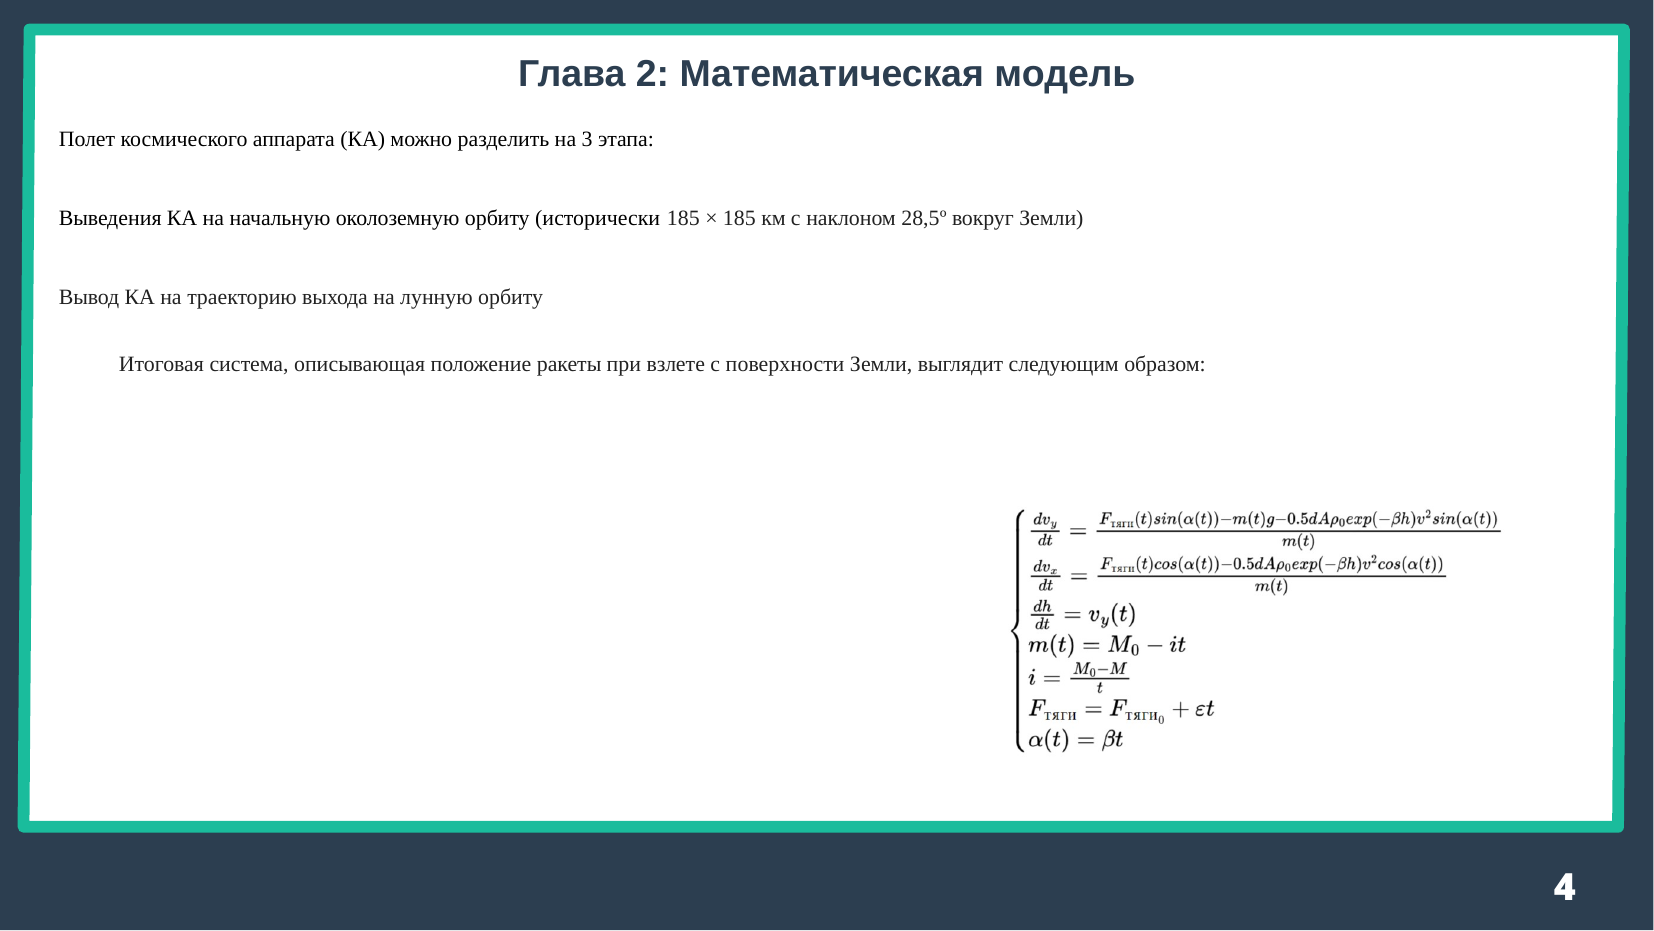

# Глава 2: Математическая модель
Полет космического аппарата (КА) можно разделить на 3 этапа:
Выведения КА на начальную околоземную орбиту (исторически 185 × 185 км с наклоном 28,5º вокруг Земли)
Вывод КА на траекторию выхода на лунную орбиту
				Итоговая система, описывающая положение ракеты при взлете с поверхности Земли, выглядит следующим образом:
Посадка на поверхность
4